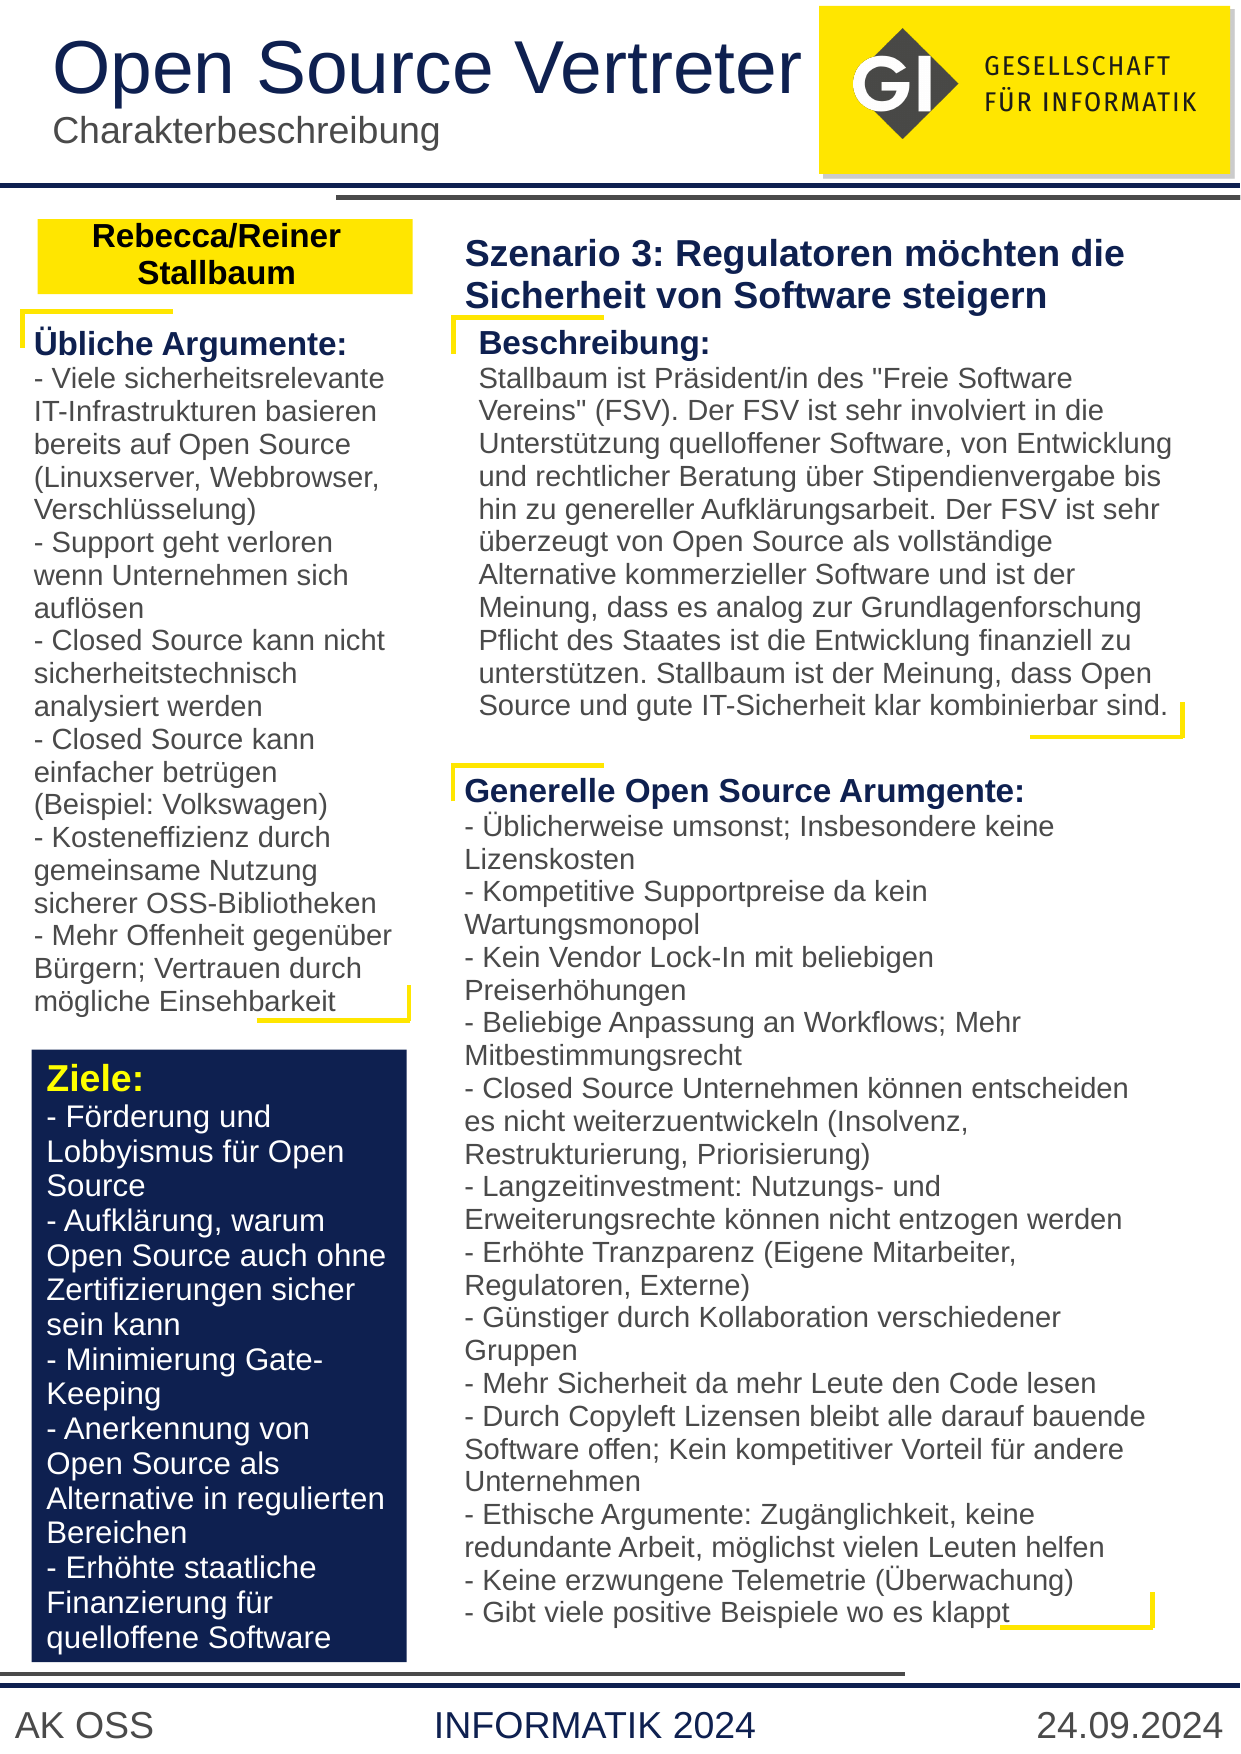

Open Source Vertreter
Charakterbeschreibung
Rebecca/Reiner Stallbaum
Szenario 3: Regulatoren möchten die Sicherheit von Software steigern
Beschreibung:
Stallbaum ist Präsident/in des "Freie Software Vereins" (FSV). Der FSV ist sehr involviert in die Unterstützung quelloffener Software, von Entwicklung und rechtlicher Beratung über Stipendienvergabe bis hin zu genereller Aufklärungsarbeit. Der FSV ist sehr überzeugt von Open Source als vollständige Alternative kommerzieller Software und ist der Meinung, dass es analog zur Grundlagenforschung Pflicht des Staates ist die Entwicklung finanziell zu unterstützen. Stallbaum ist der Meinung, dass Open Source und gute IT-Sicherheit klar kombinierbar sind.
Übliche Argumente:
- Viele sicherheitsrelevante IT-Infrastrukturen basieren bereits auf Open Source (Linuxserver, Webbrowser, Verschlüsselung)
- Support geht verloren wenn Unternehmen sich auflösen
- Closed Source kann nicht sicherheitstechnisch analysiert werden
- Closed Source kann einfacher betrügen (Beispiel: Volkswagen)
- Kosteneffizienz durch gemeinsame Nutzung sicherer OSS-Bibliotheken
- Mehr Offenheit gegenüber Bürgern; Vertrauen durch mögliche Einsehbarkeit
Generelle Open Source Arumgente:
- Üblicherweise umsonst; Insbesondere keine Lizenskosten
- Kompetitive Supportpreise da kein Wartungsmonopol
- Kein Vendor Lock-In mit beliebigen Preiserhöhungen
- Beliebige Anpassung an Workflows; Mehr Mitbestimmungsrecht
- Closed Source Unternehmen können entscheiden es nicht weiterzuentwickeln (Insolvenz, Restrukturierung, Priorisierung)
- Langzeitinvestment: Nutzungs- und Erweiterungsrechte können nicht entzogen werden
- Erhöhte Tranzparenz (Eigene Mitarbeiter, Regulatoren, Externe)
- Günstiger durch Kollaboration verschiedener Gruppen
- Mehr Sicherheit da mehr Leute den Code lesen
- Durch Copyleft Lizensen bleibt alle darauf bauende Software offen; Kein kompetitiver Vorteil für andere Unternehmen
- Ethische Argumente: Zugänglichkeit, keine redundante Arbeit, möglichst vielen Leuten helfen
- Keine erzwungene Telemetrie (Überwachung)
- Gibt viele positive Beispiele wo es klappt
Ziele:
- Förderung und Lobbyismus für Open Source
- Aufklärung, warum Open Source auch ohne Zertifizierungen sicher sein kann
- Minimierung Gate-Keeping
- Anerkennung von Open Source als Alternative in regulierten Bereichen
- Erhöhte staatliche Finanzierung für quelloffene Software
AK OSS
INFORMATIK 2024
24.09.2024